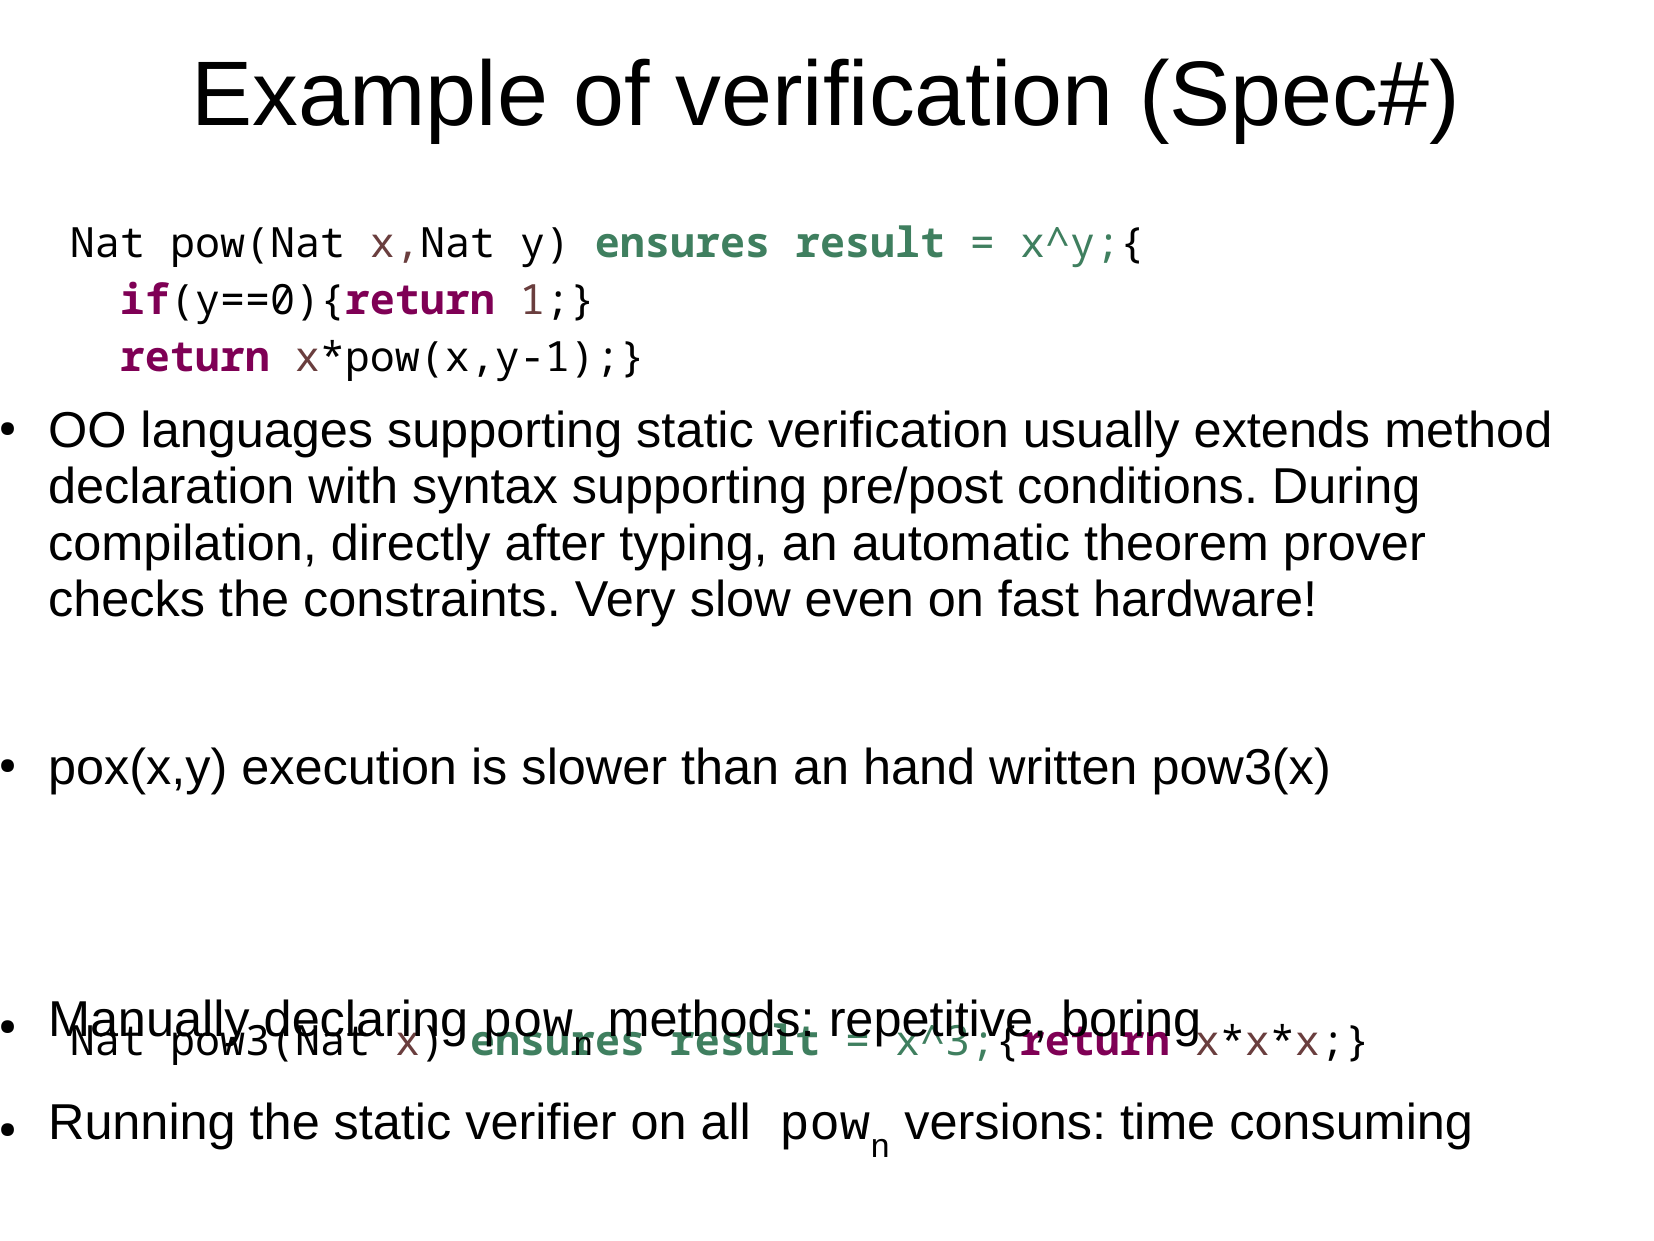

# Example of verification (Spec#)
 Nat pow(Nat x,Nat y) ensures result = x^y;{
 if(y==0){return 1;}
 return x*pow(x,y-1);}
 Nat pow3(Nat x) ensures result = x^3;{return x*x*x;}
OO languages supporting static verification usually extends method declaration with syntax supporting pre/post conditions. During compilation, directly after typing, an automatic theorem prover
checks the constraints. Very slow even on fast hardware!
pox(x,y) execution is slower than an hand written pow3(x)
Manually declaring pown methods: repetitive, boring
Running the static verifier on all pown versions: time consuming